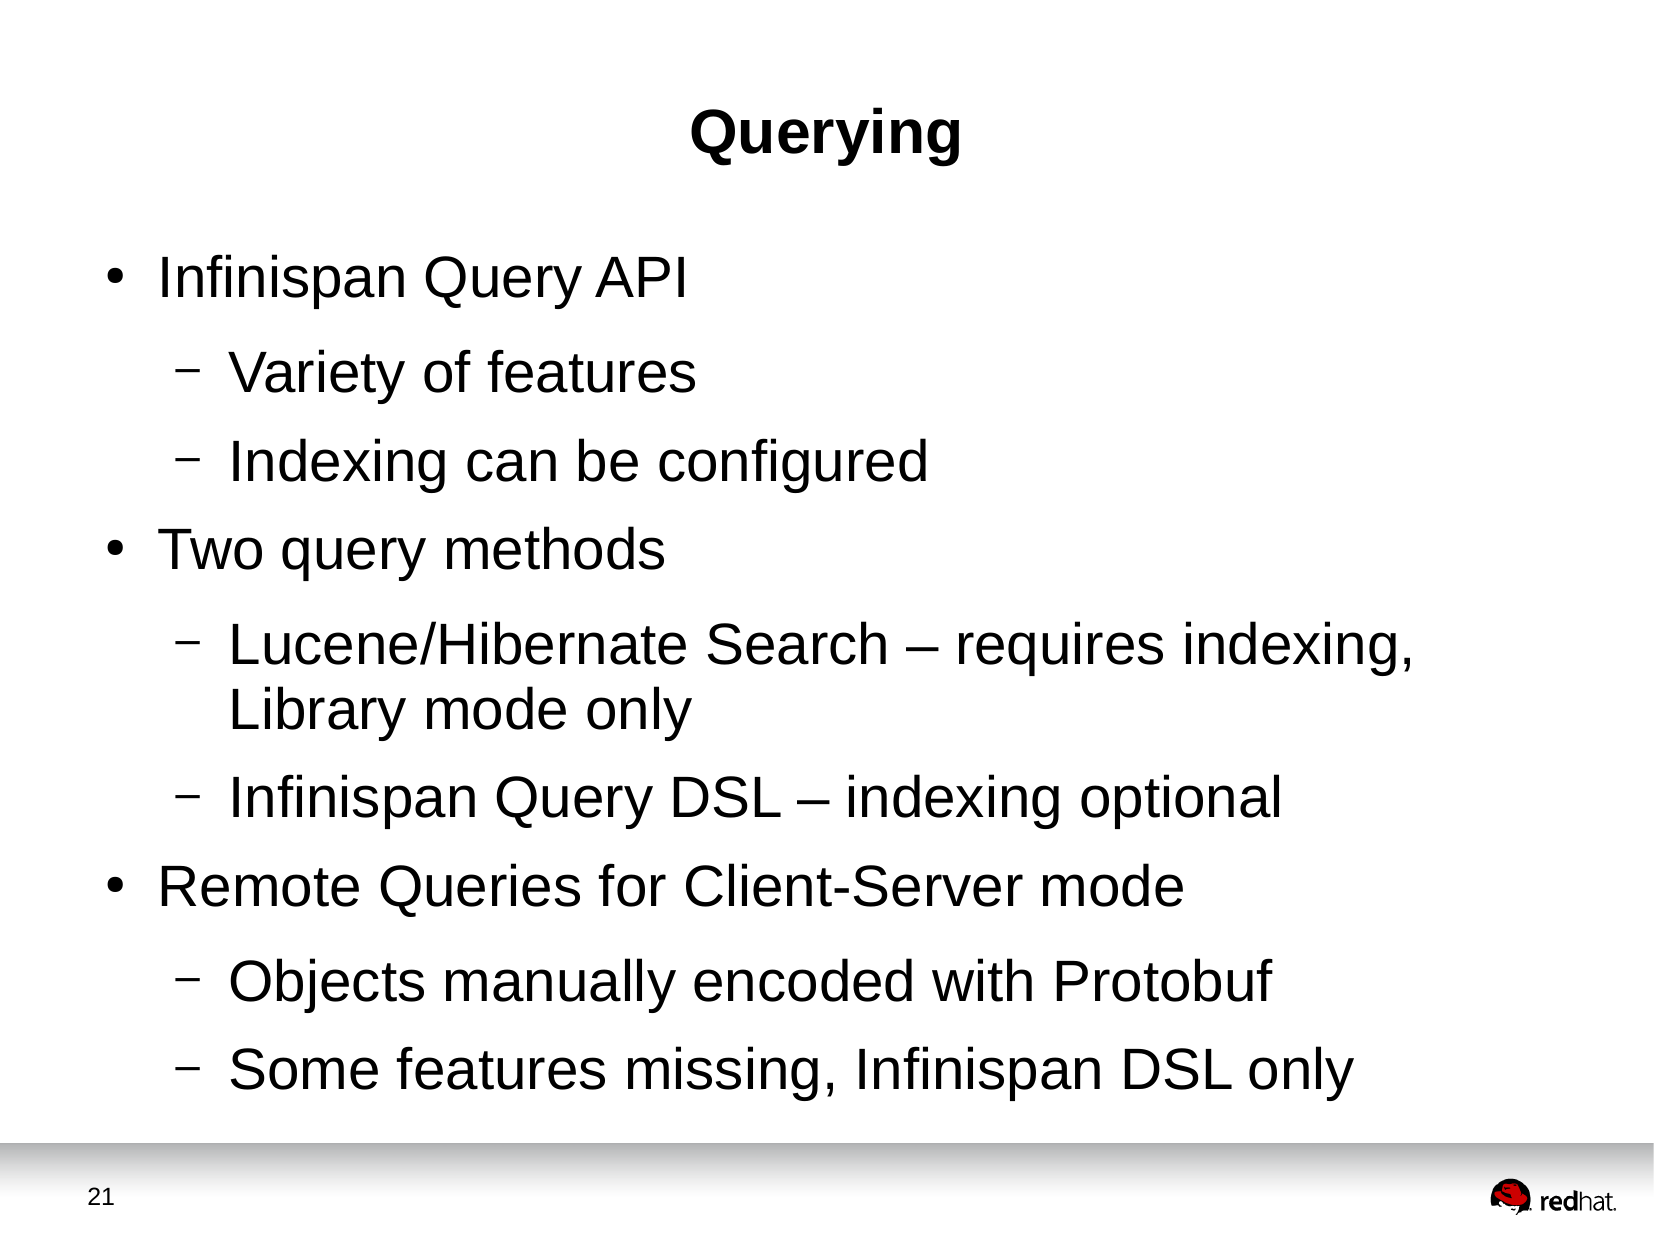

# Querying
Infinispan Query API
Variety of features
Indexing can be configured
Two query methods
Lucene/Hibernate Search – requires indexing, Library mode only
Infinispan Query DSL – indexing optional
Remote Queries for Client-Server mode
Objects manually encoded with Protobuf
Some features missing, Infinispan DSL only